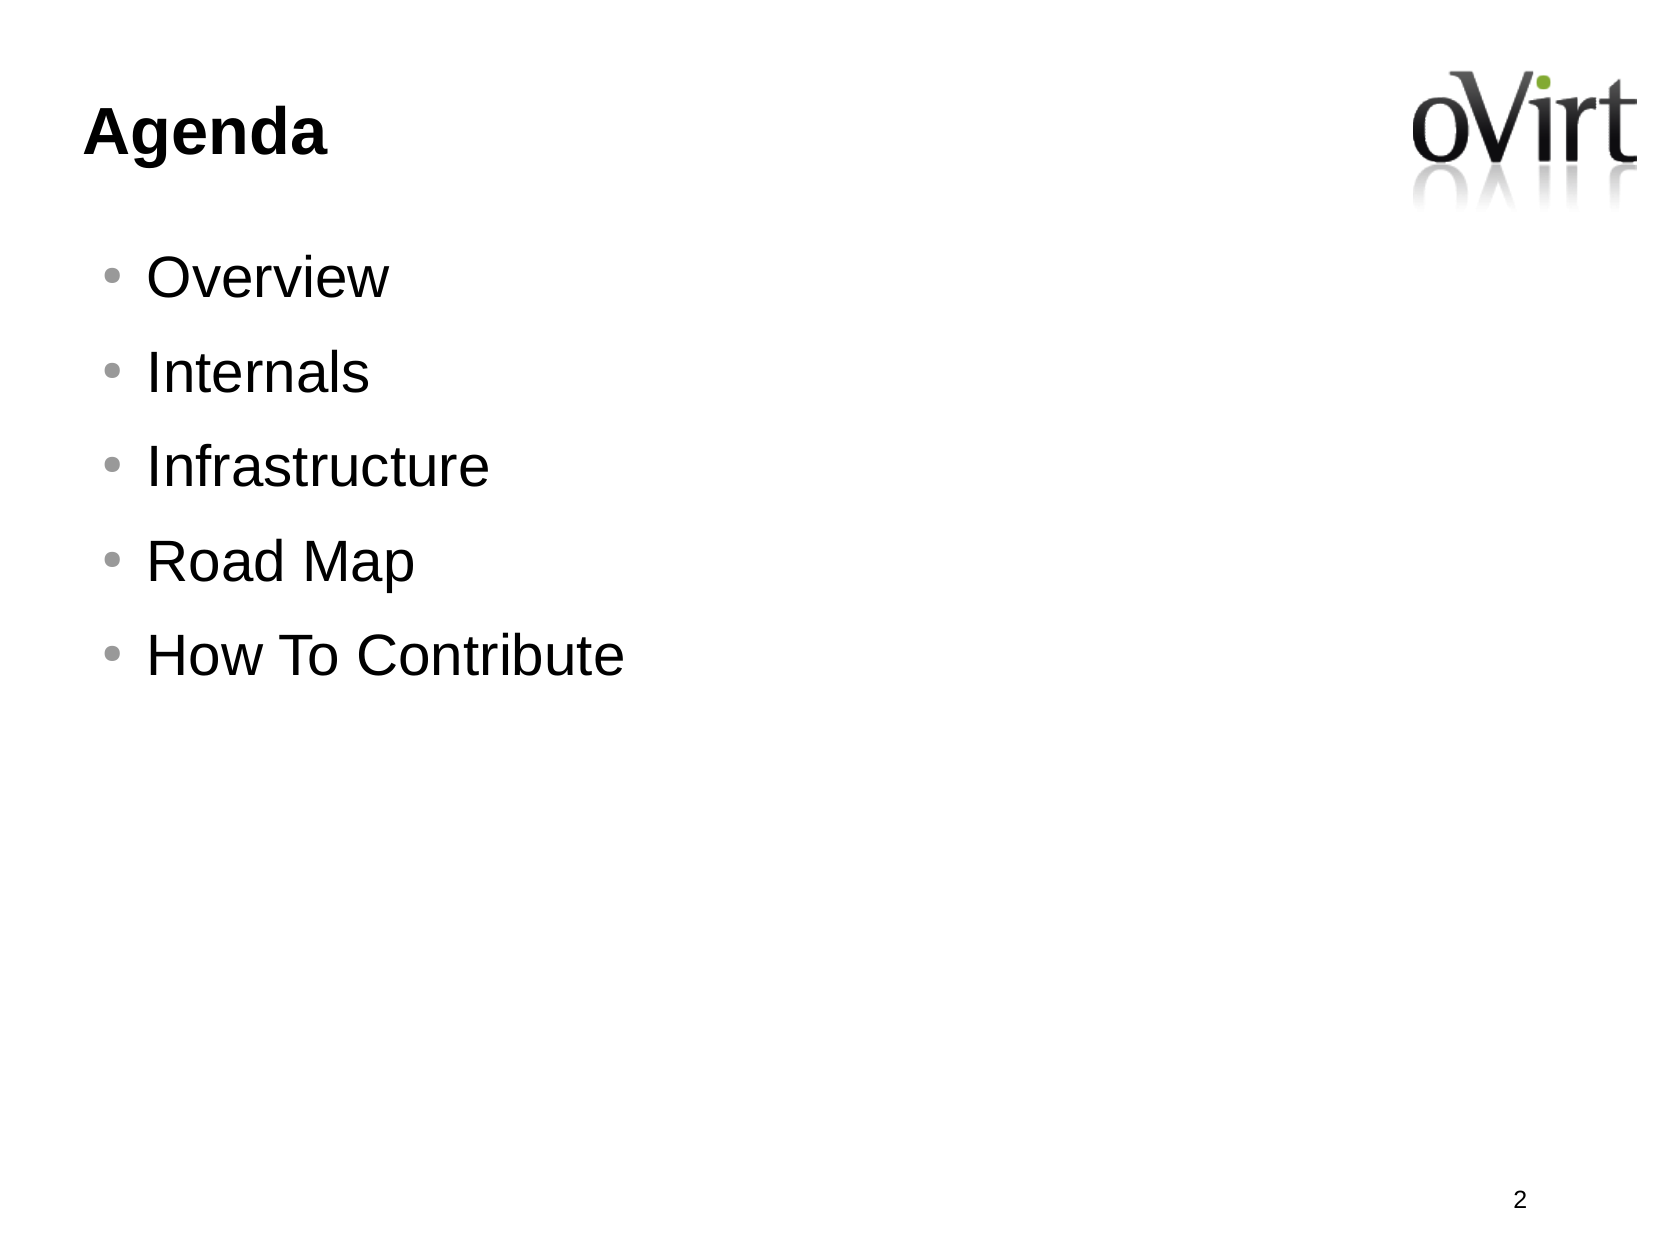

# Agenda
Overview
Internals
Infrastructure
Road Map
How To Contribute